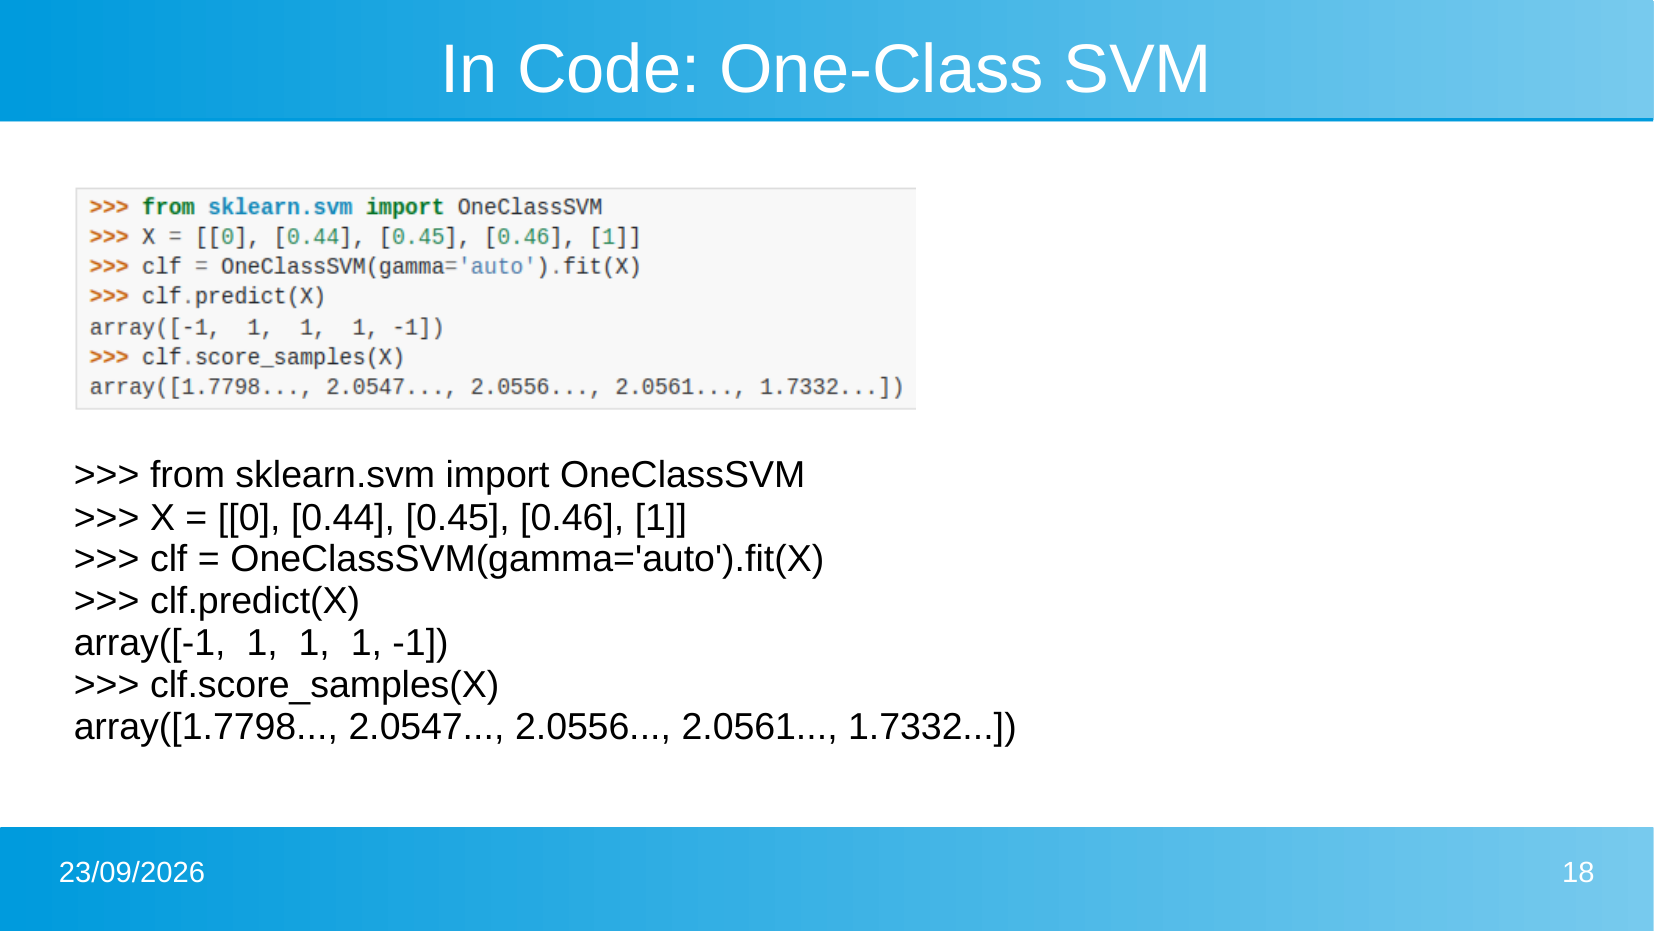

# In Code: One-Class SVM
>>> from sklearn.svm import OneClassSVM
>>> X = [[0], [0.44], [0.45], [0.46], [1]]
>>> clf = OneClassSVM(gamma='auto').fit(X)
>>> clf.predict(X)
array([-1, 1, 1, 1, -1])
>>> clf.score_samples(X)
array([1.7798..., 2.0547..., 2.0556..., 2.0561..., 1.7332...])
18